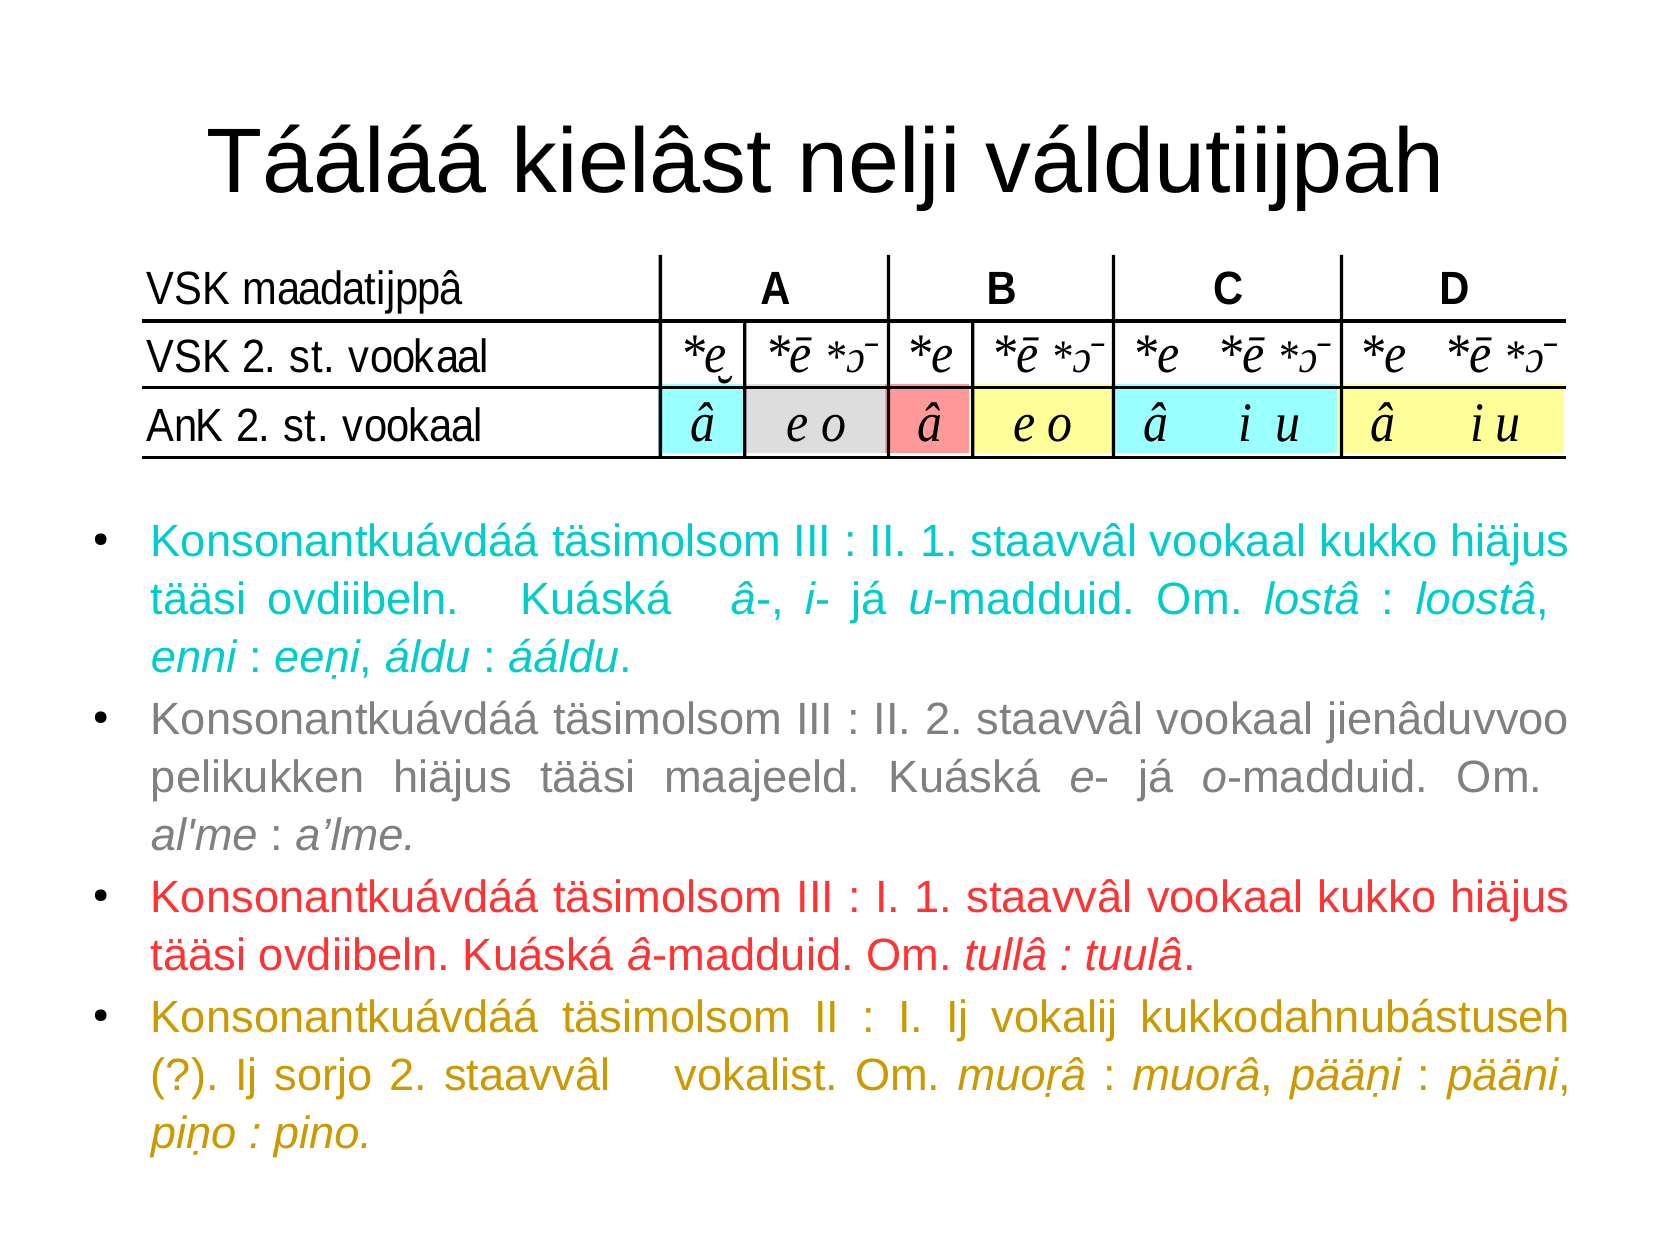

# Tááláá kielâst nelji váldutiijpah
Konsonantkuávdáá täsimolsom III : II. 1. staavvâl vookaal kukko hiäjus tääsi ovdiibeln. 	Kuáská 	â-, i- já u-madduid. Om. lostâ : loostâ,
enni : eeṇi, áldu : ááldu.
Konsonantkuávdáá täsimolsom III : II. 2. staavvâl vookaal jienâduvvoo pelikukken hiäjus tääsi maajeeld. Kuáská e- já o-madduid. Om.
al'me : a’lme.
Konsonantkuávdáá täsimolsom III : I. 1. staavvâl vookaal kukko hiäjus tääsi ovdiibeln. Kuáská â-madduid. Om. tullâ : tuulâ.
Konsonantkuávdáá täsimolsom II : I. Ij vokalij kukkodahnubástuseh (?). Ij sorjo 2. staavvâl 		vokalist. Om. muoṛâ : muorâ, pääṇi : pääni,
piṇo : pino.